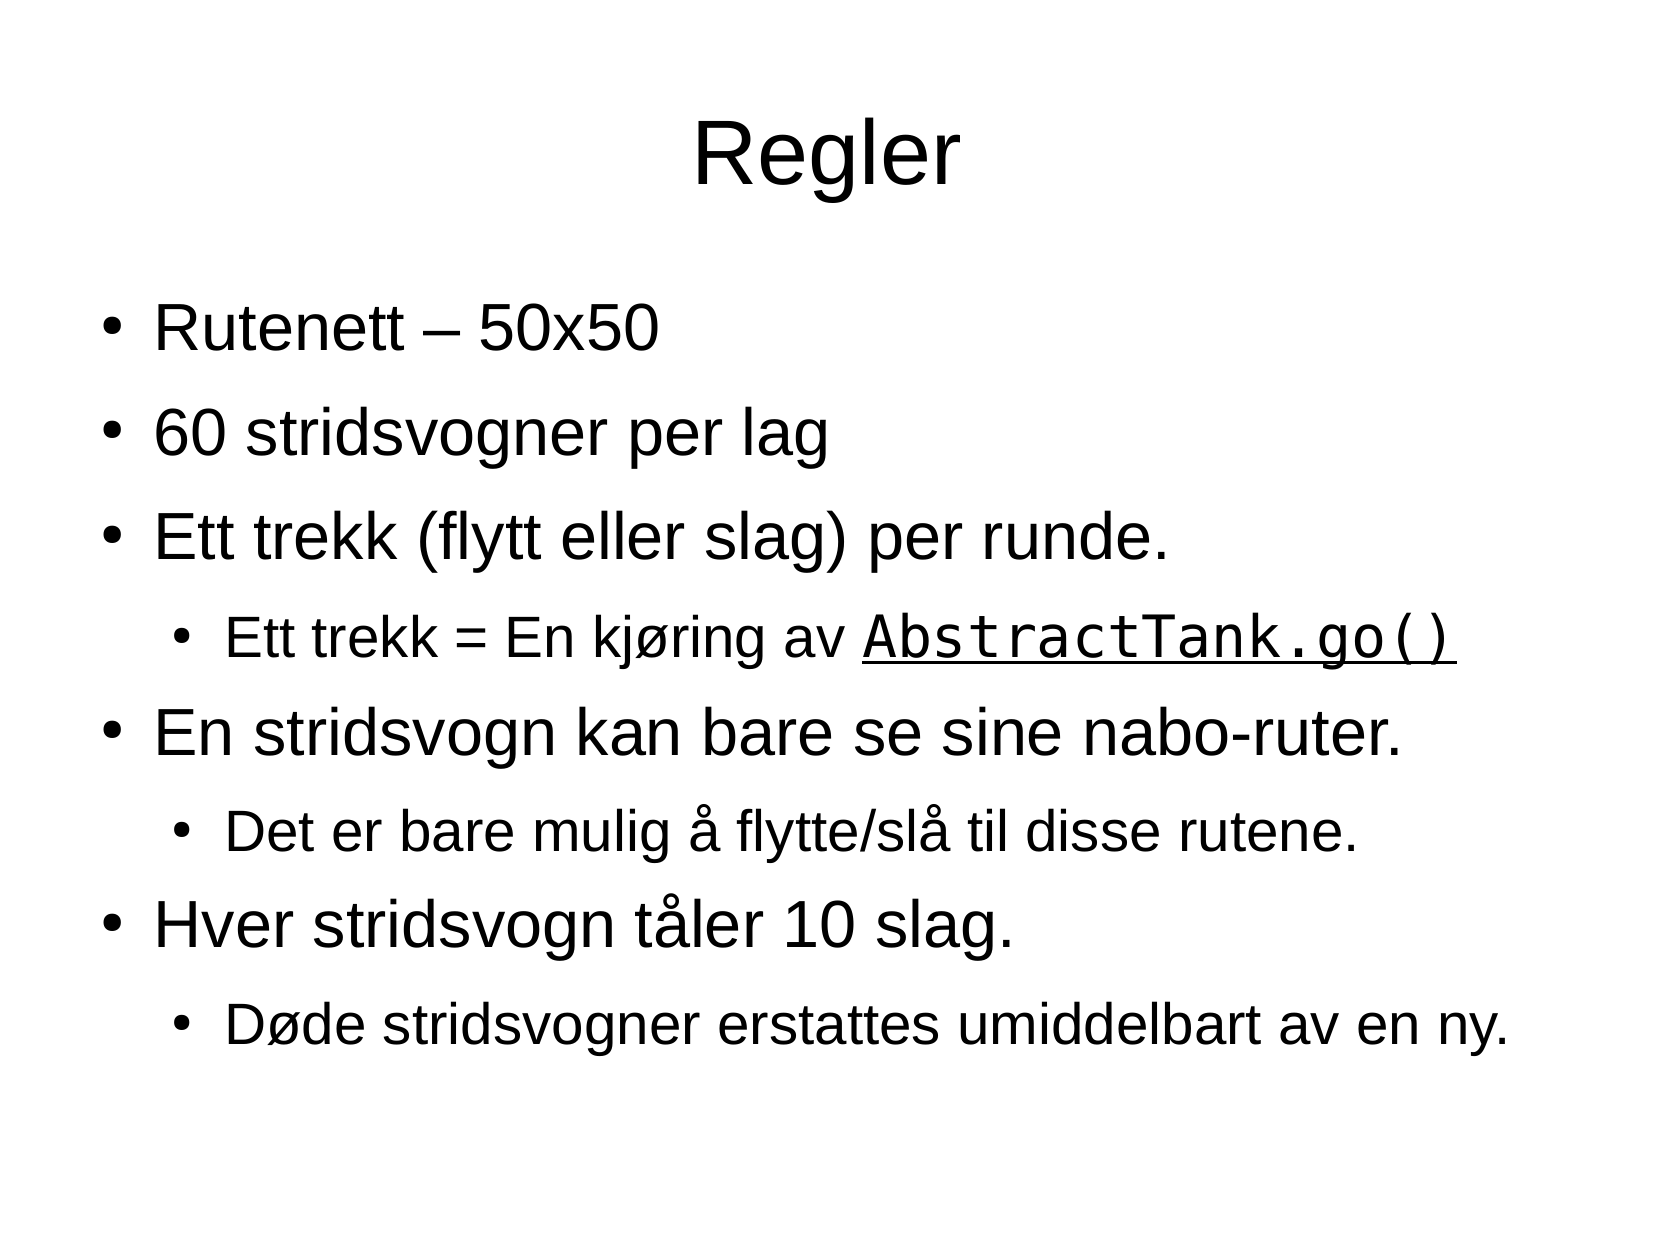

# Regler
Rutenett – 50x50
60 stridsvogner per lag
Ett trekk (flytt eller slag) per runde.
Ett trekk = En kjøring av AbstractTank.go()
En stridsvogn kan bare se sine nabo-ruter.
Det er bare mulig å flytte/slå til disse rutene.
Hver stridsvogn tåler 10 slag.
Døde stridsvogner erstattes umiddelbart av en ny.